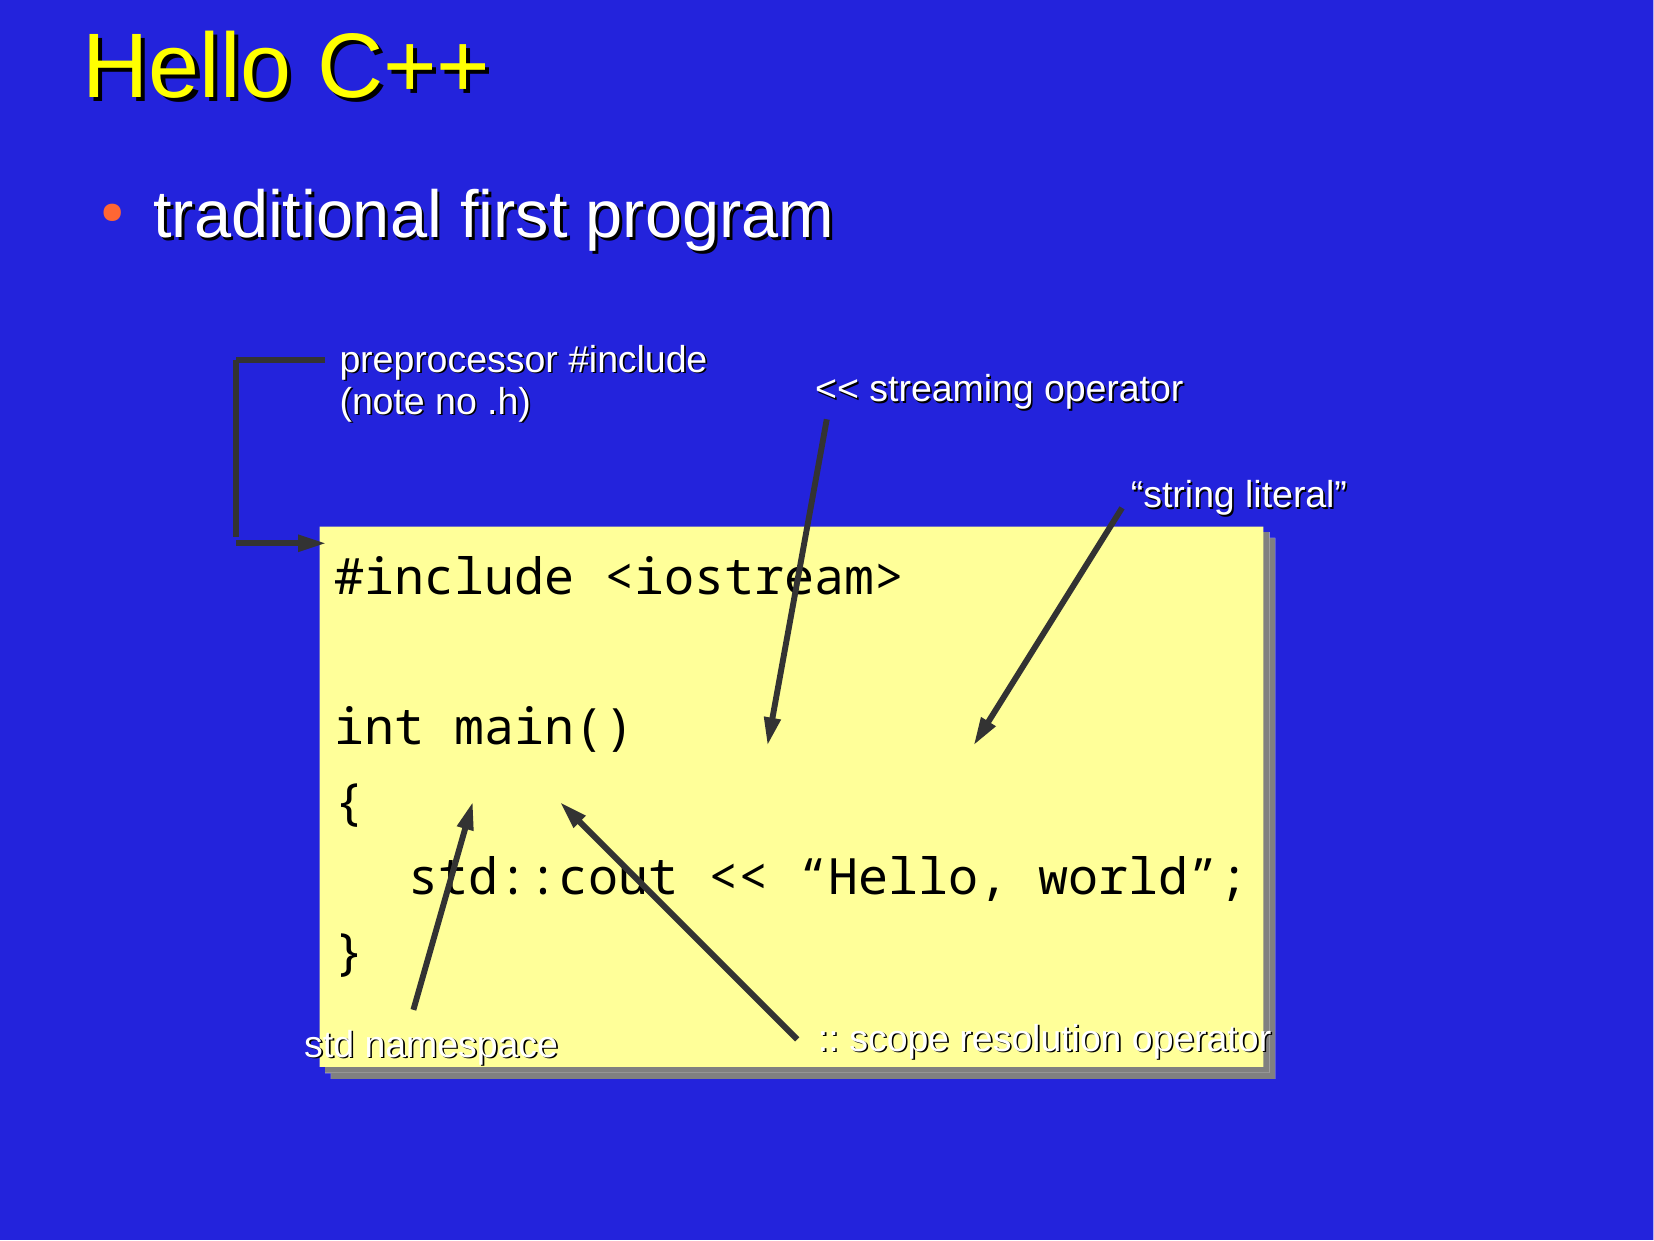

# Hello C++
traditional first program
preprocessor #include
(note no .h)
<< streaming operator
“string literal”
#include <iostream>
int main()
{
	std::cout << “Hello, world”;
}
:: scope resolution operator
std namespace